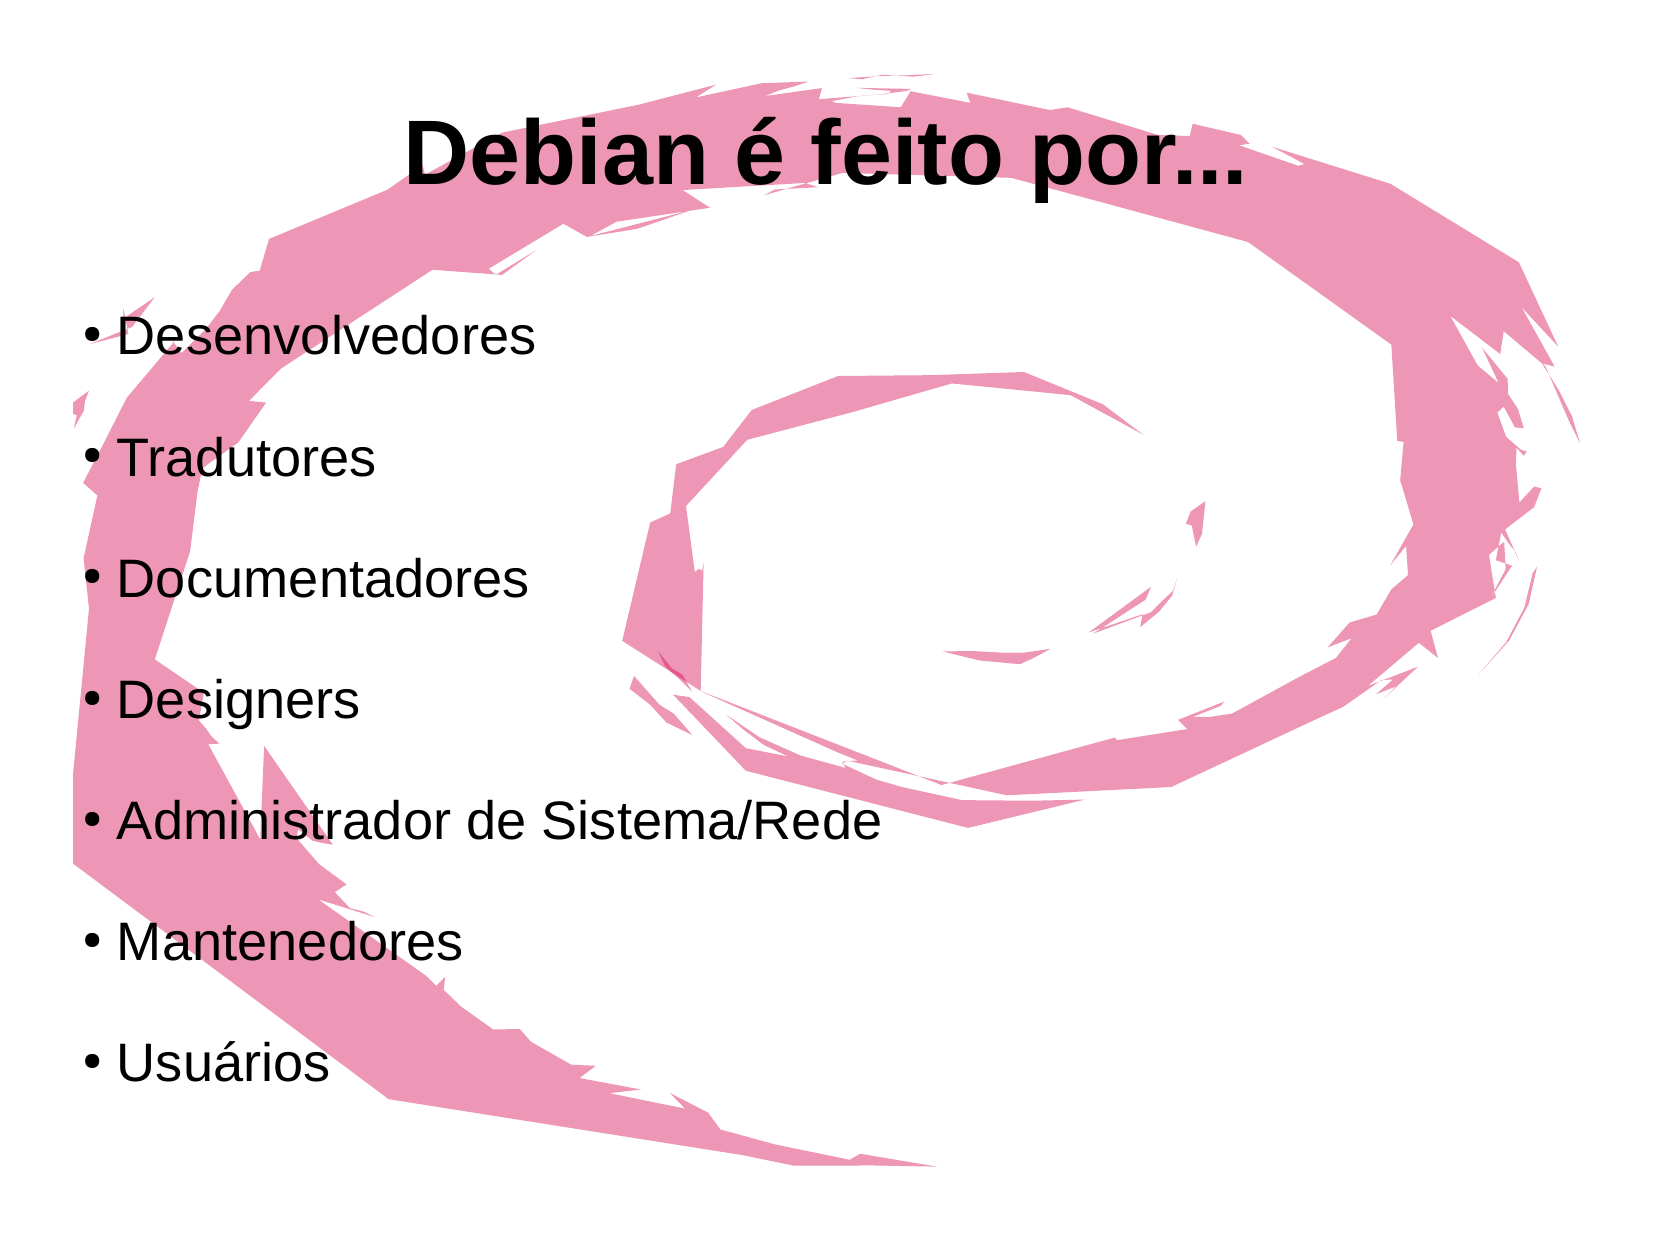

# Debian é feito por...
 Desenvolvedores
 Tradutores
 Documentadores
 Designers
 Administrador de Sistema/Rede
 Mantenedores
 Usuários